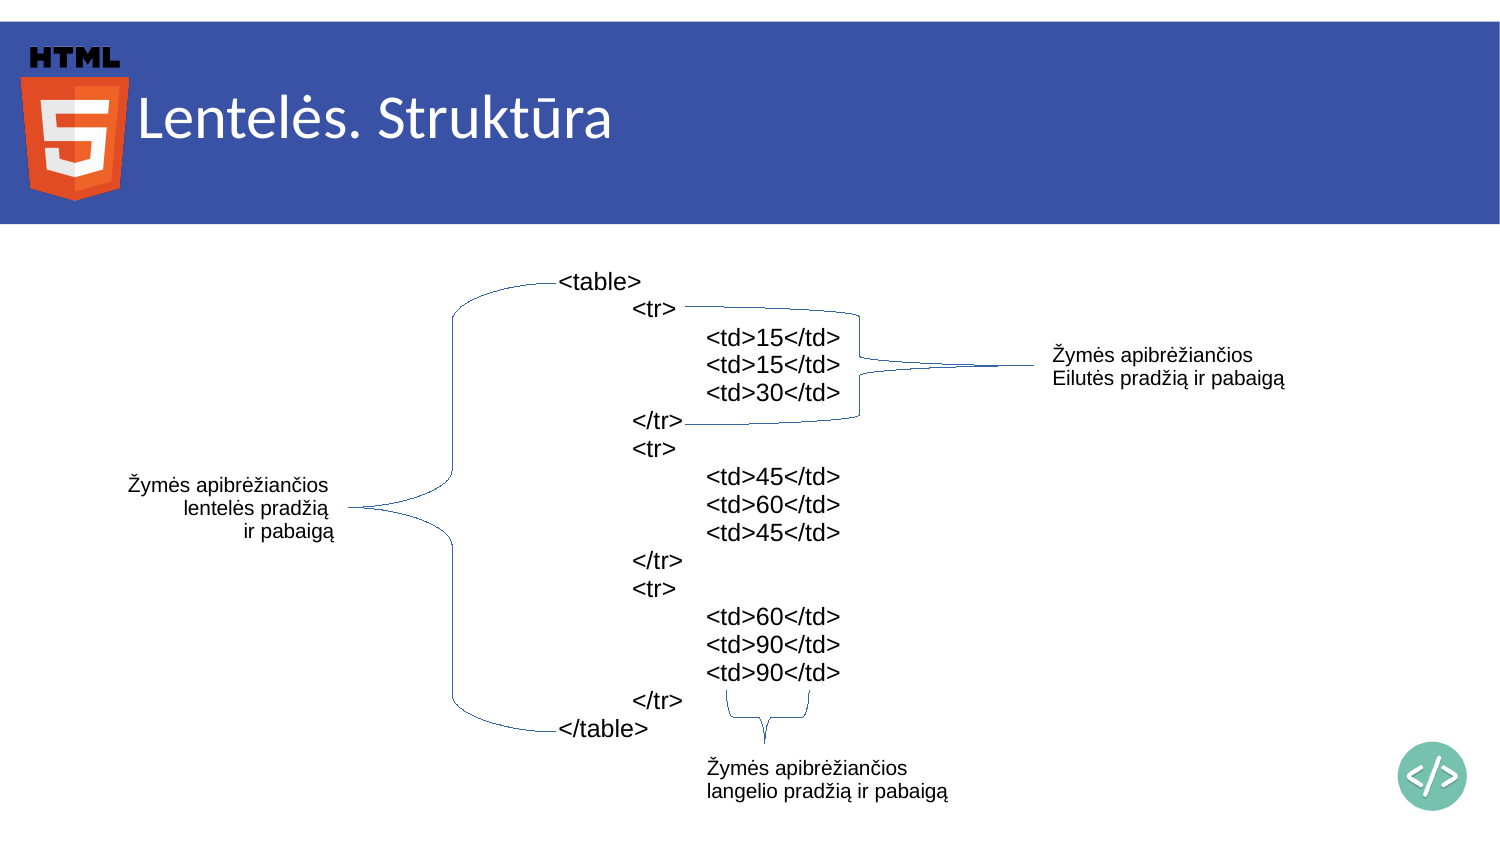

# Lentelės. Struktūra
<table>
	<tr>
		<td>15</td>
		<td>15</td>
		<td>30</td>
	</tr>
	<tr>
		<td>45</td>
		<td>60</td>
		<td>45</td>
	</tr>
	<tr>
		<td>60</td>
		<td>90</td>
		<td>90</td>
	</tr>
</table>
Žymės apibrėžiančios
Eilutės pradžią ir pabaigą
Žymės apibrėžiančios
lentelės pradžią
ir pabaigą
Žymės apibrėžiančios
langelio pradžią ir pabaigą